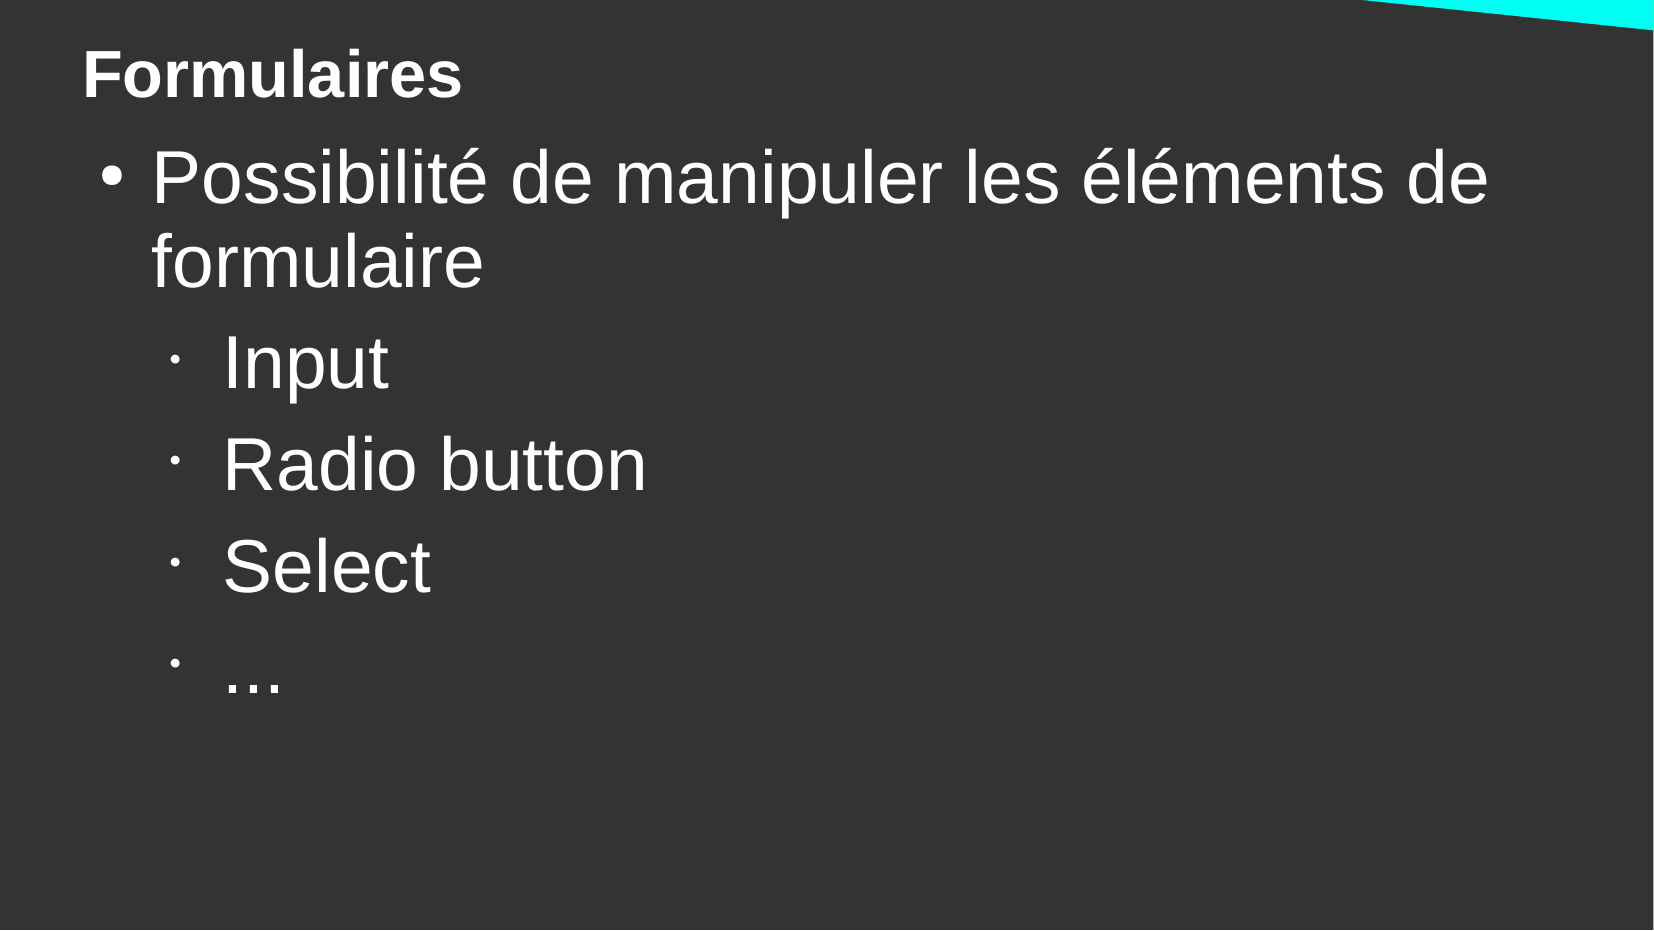

# Formulaires
Possibilité de manipuler les éléments de formulaire
Input
Radio button
Select
...